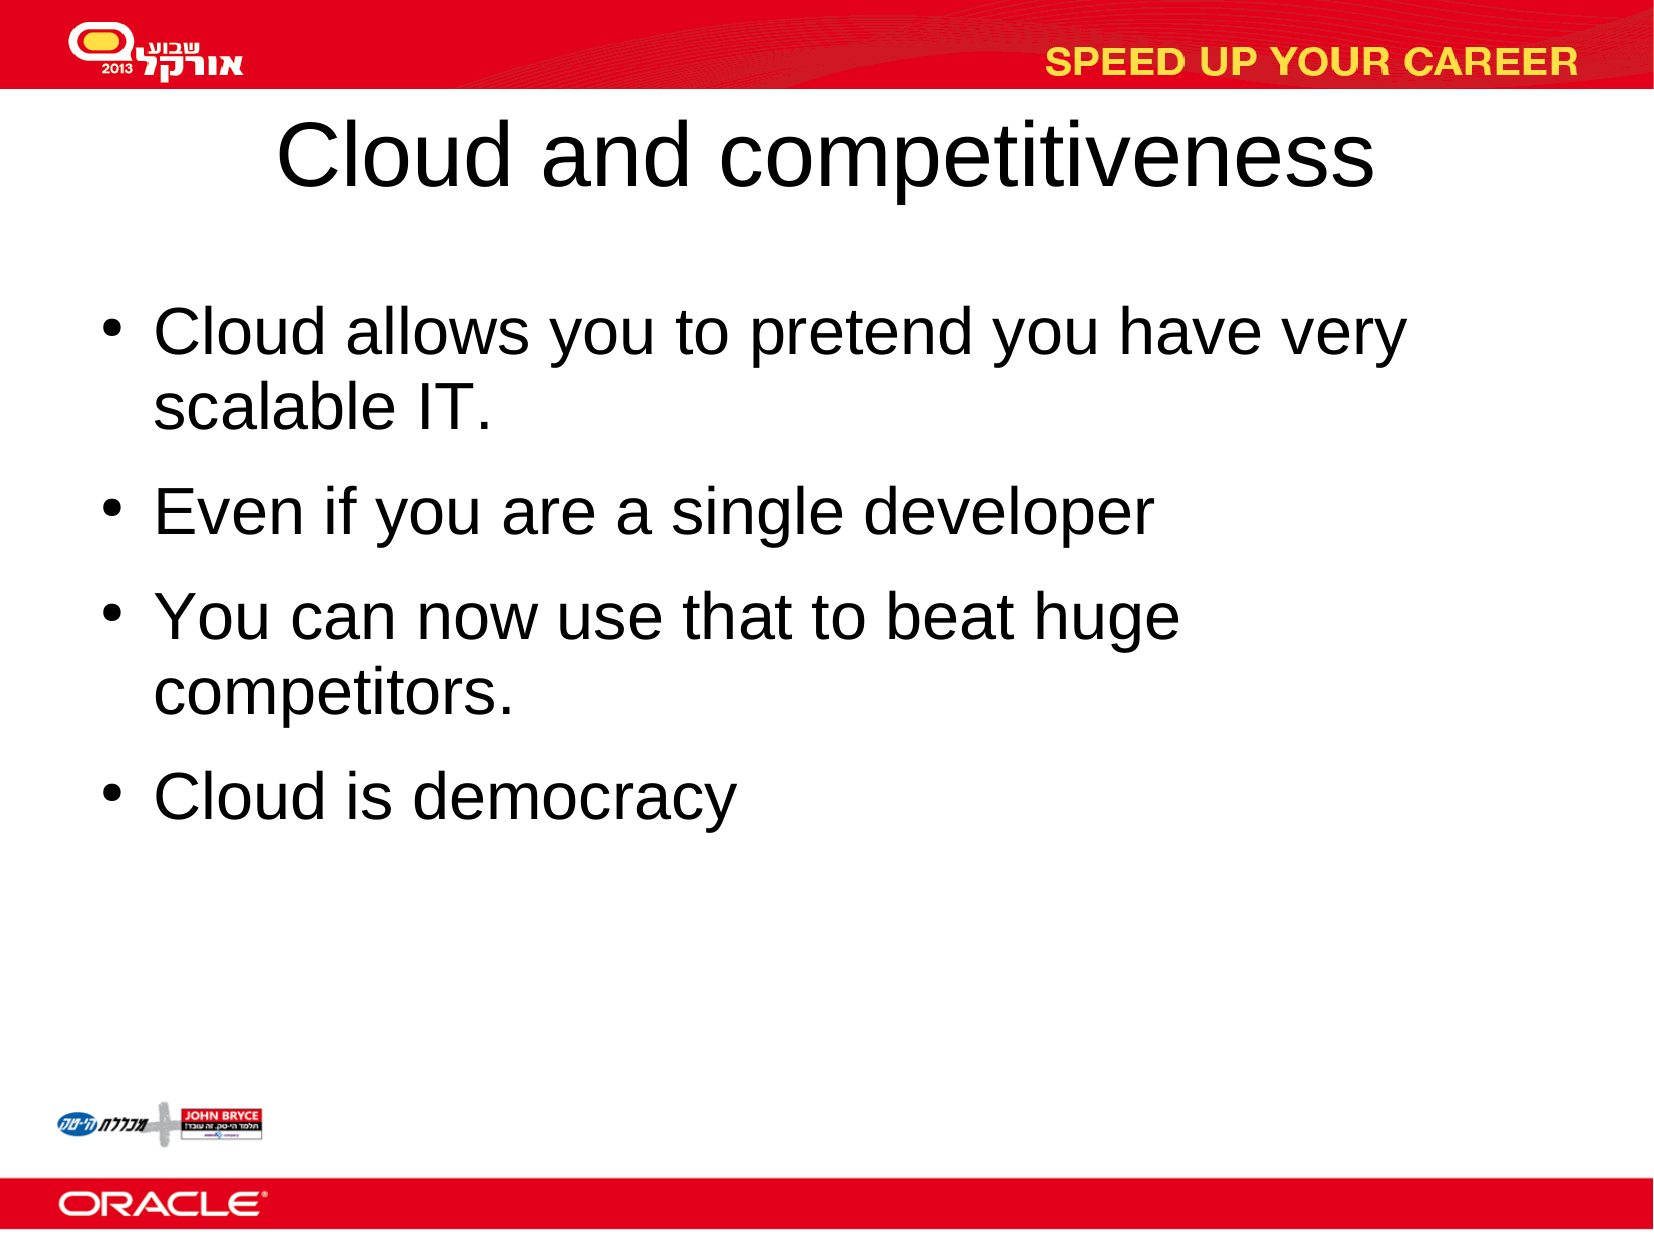

# Cloud and competitiveness
Cloud allows you to pretend you have very scalable IT.
Even if you are a single developer
You can now use that to beat huge competitors.
Cloud is democracy